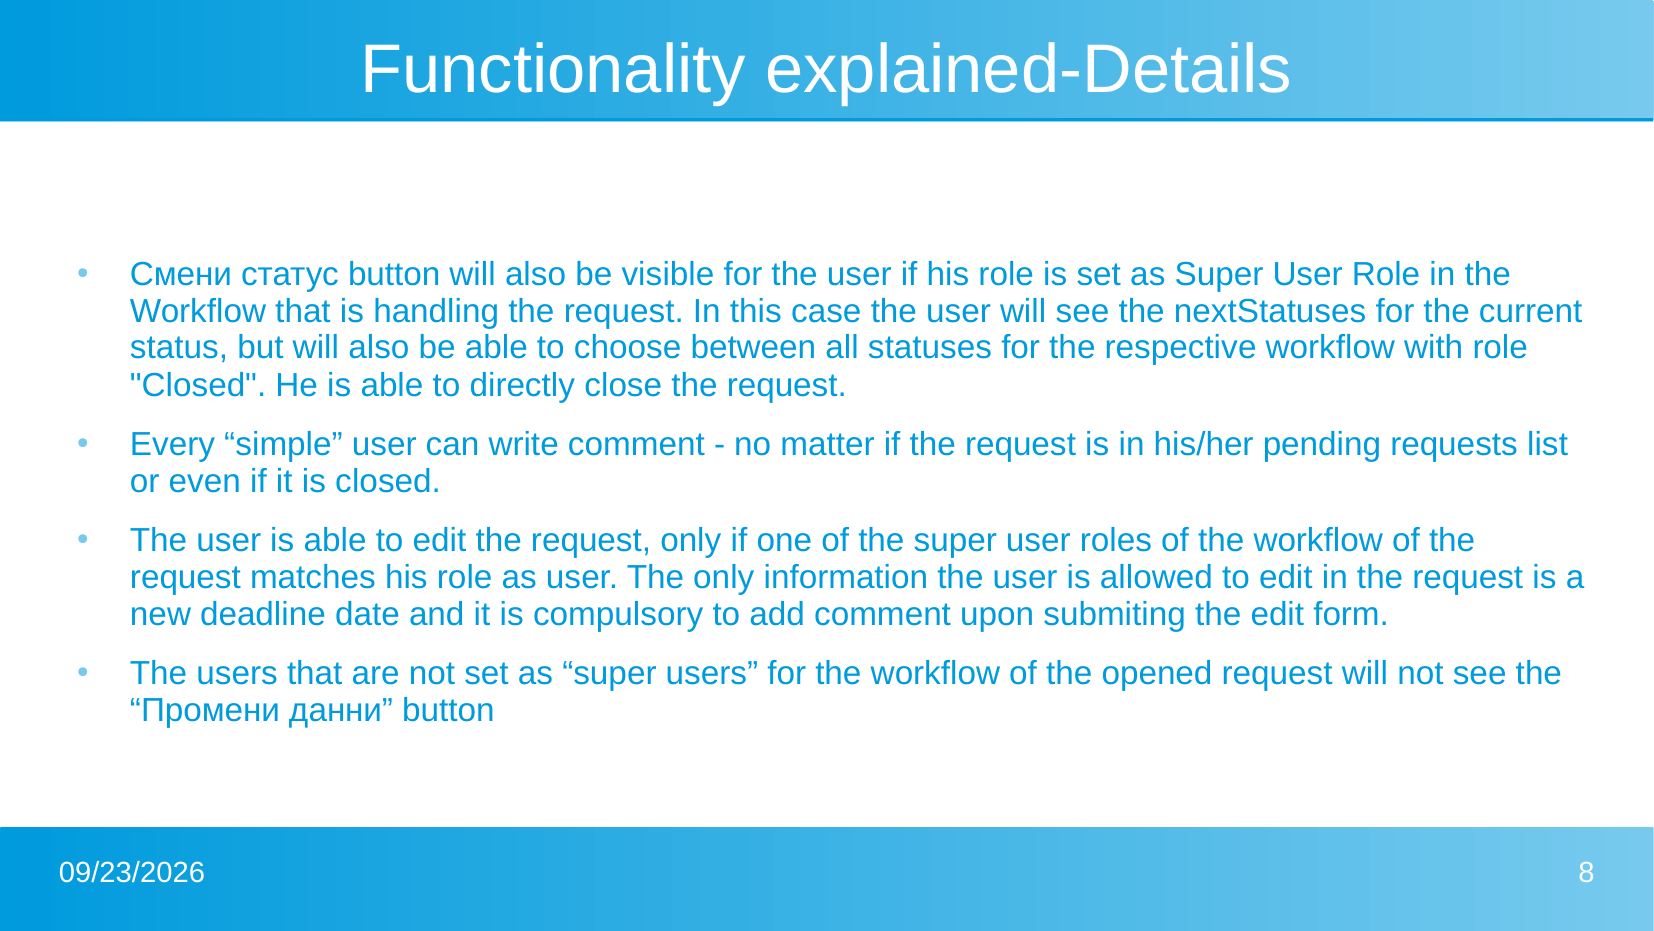

# Functionality explained-Details
Смени статус button will also be visible for the user if his role is set as Super User Role in the Workflow that is handling the request. In this case the user will see the nextStatuses for the current status, but will also be able to choose between all statuses for the respective workflow with role "Closed". He is able to directly close the request.
Every “simple” user can write comment - no matter if the request is in his/her pending requests list or even if it is closed.
The user is able to edit the request, only if one of the super user roles of the workflow of the request matches his role as user. The only information the user is allowed to edit in the request is a new deadline date and it is compulsory to add comment upon submiting the edit form.
The users that are not set as “super users” for the workflow of the opened request will not see the “Промени данни” button
8